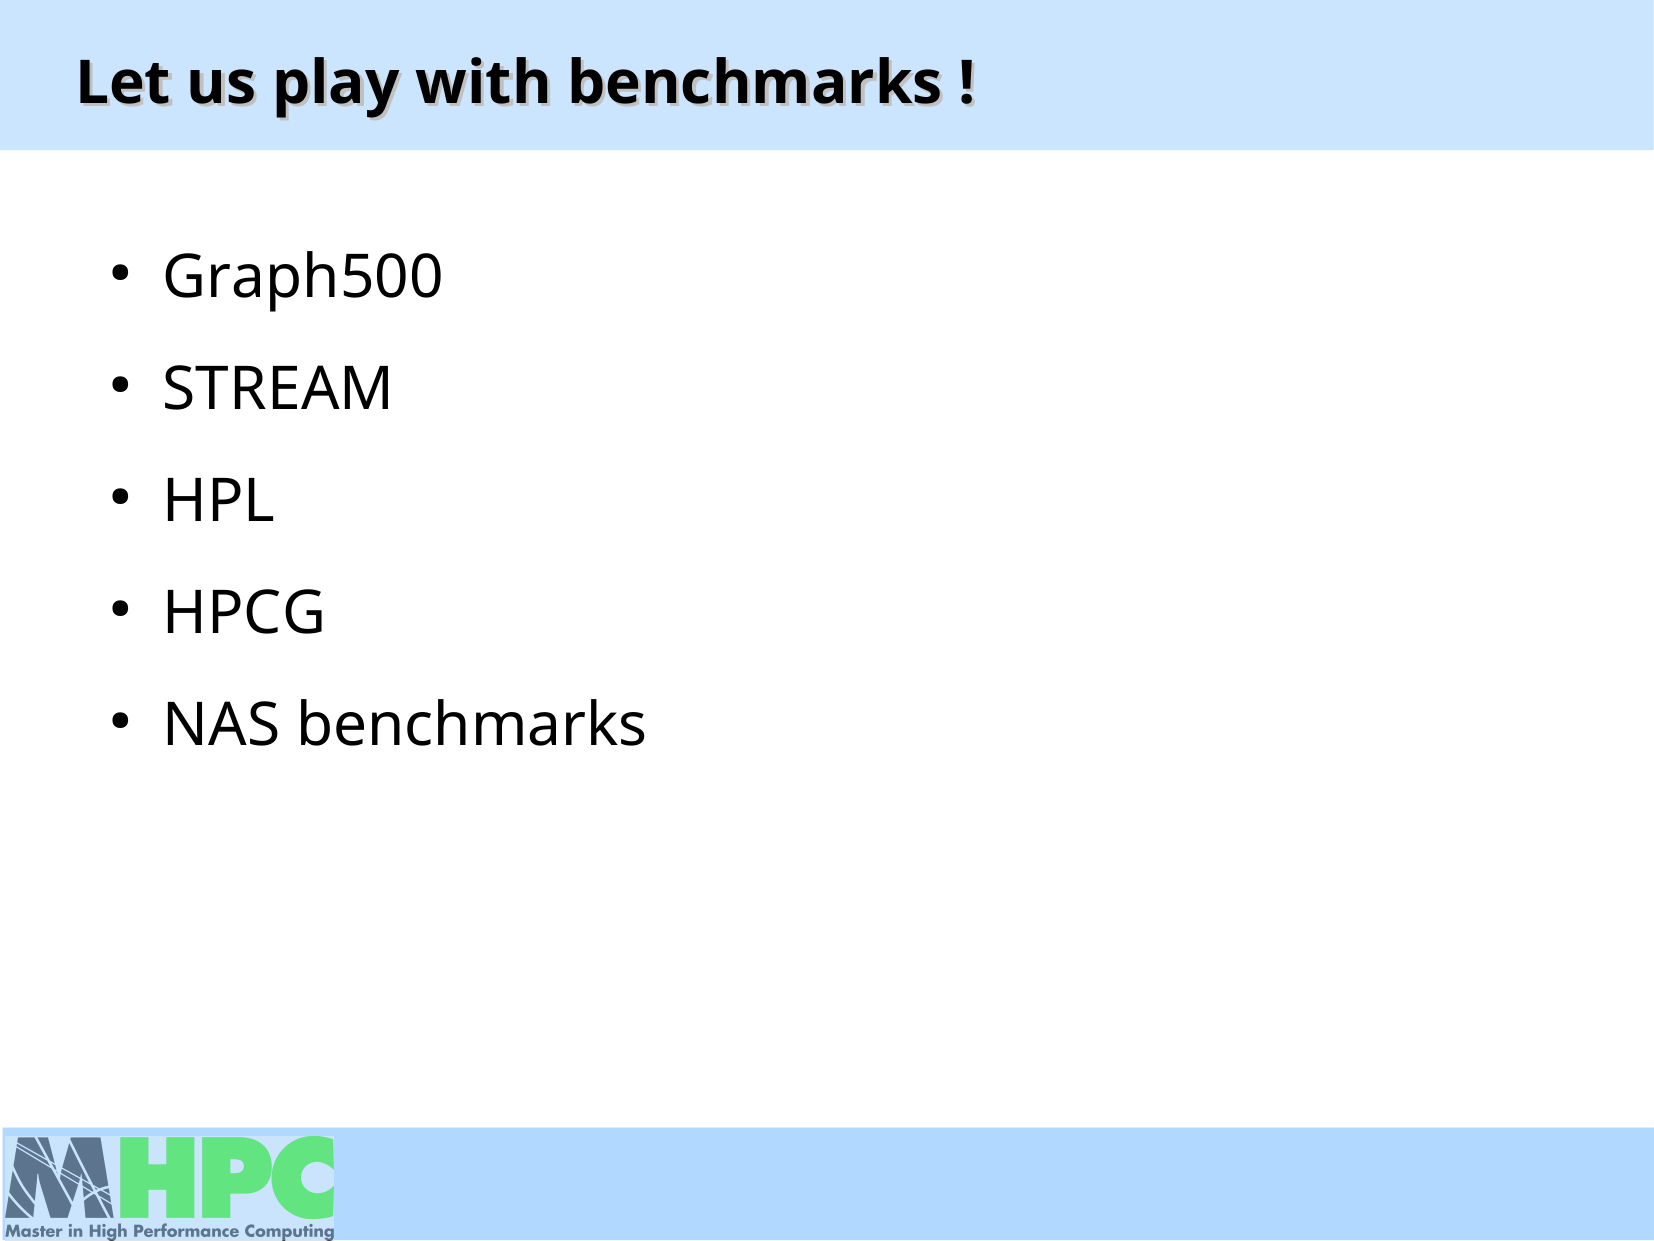

# Let us play with benchmarks !
Graph500
STREAM
HPL
HPCG
NAS benchmarks